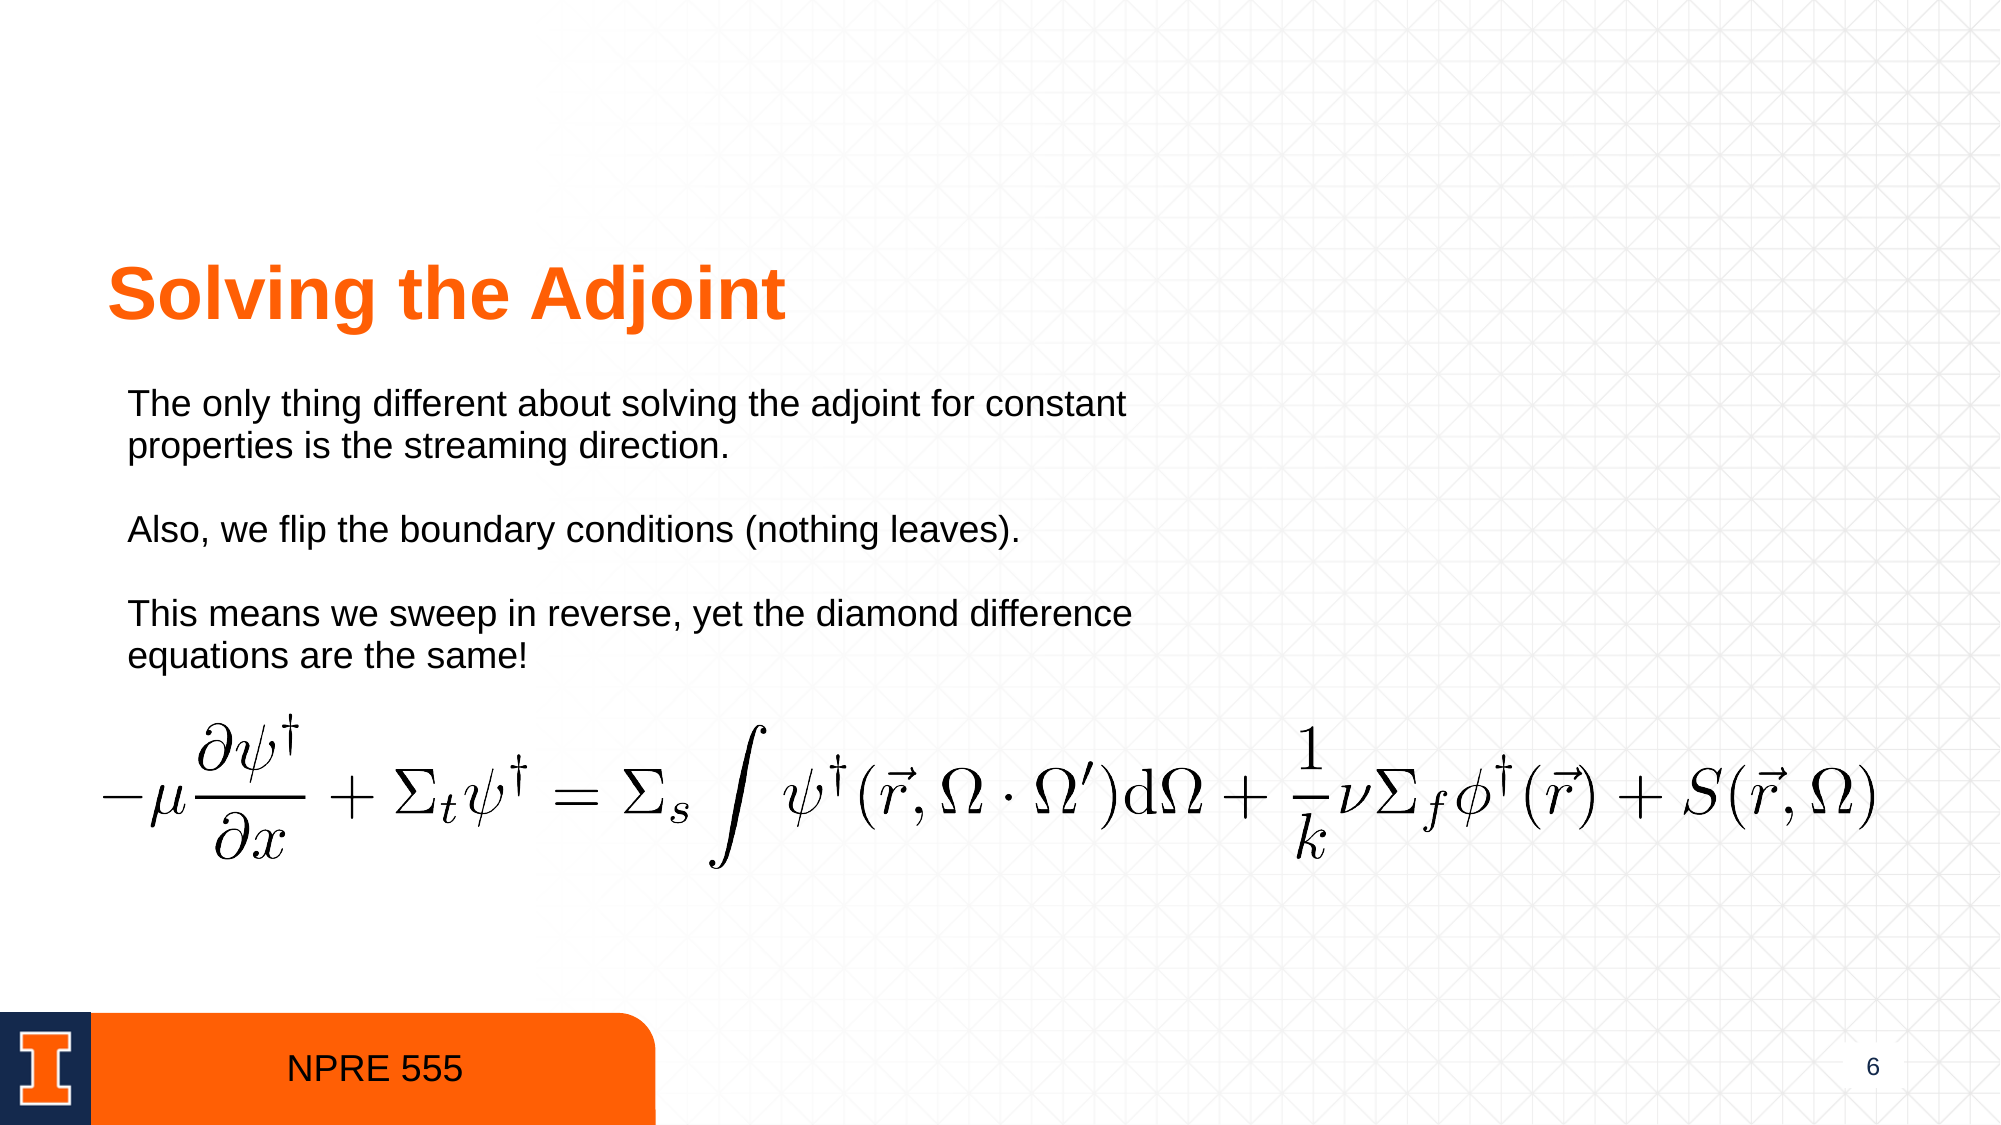

# Solving the Adjoint
The only thing different about solving the adjoint for constant properties is the streaming direction.
Also, we flip the boundary conditions (nothing leaves).
This means we sweep in reverse, yet the diamond difference equations are the same!
6
Office or unit name
NPRE 555